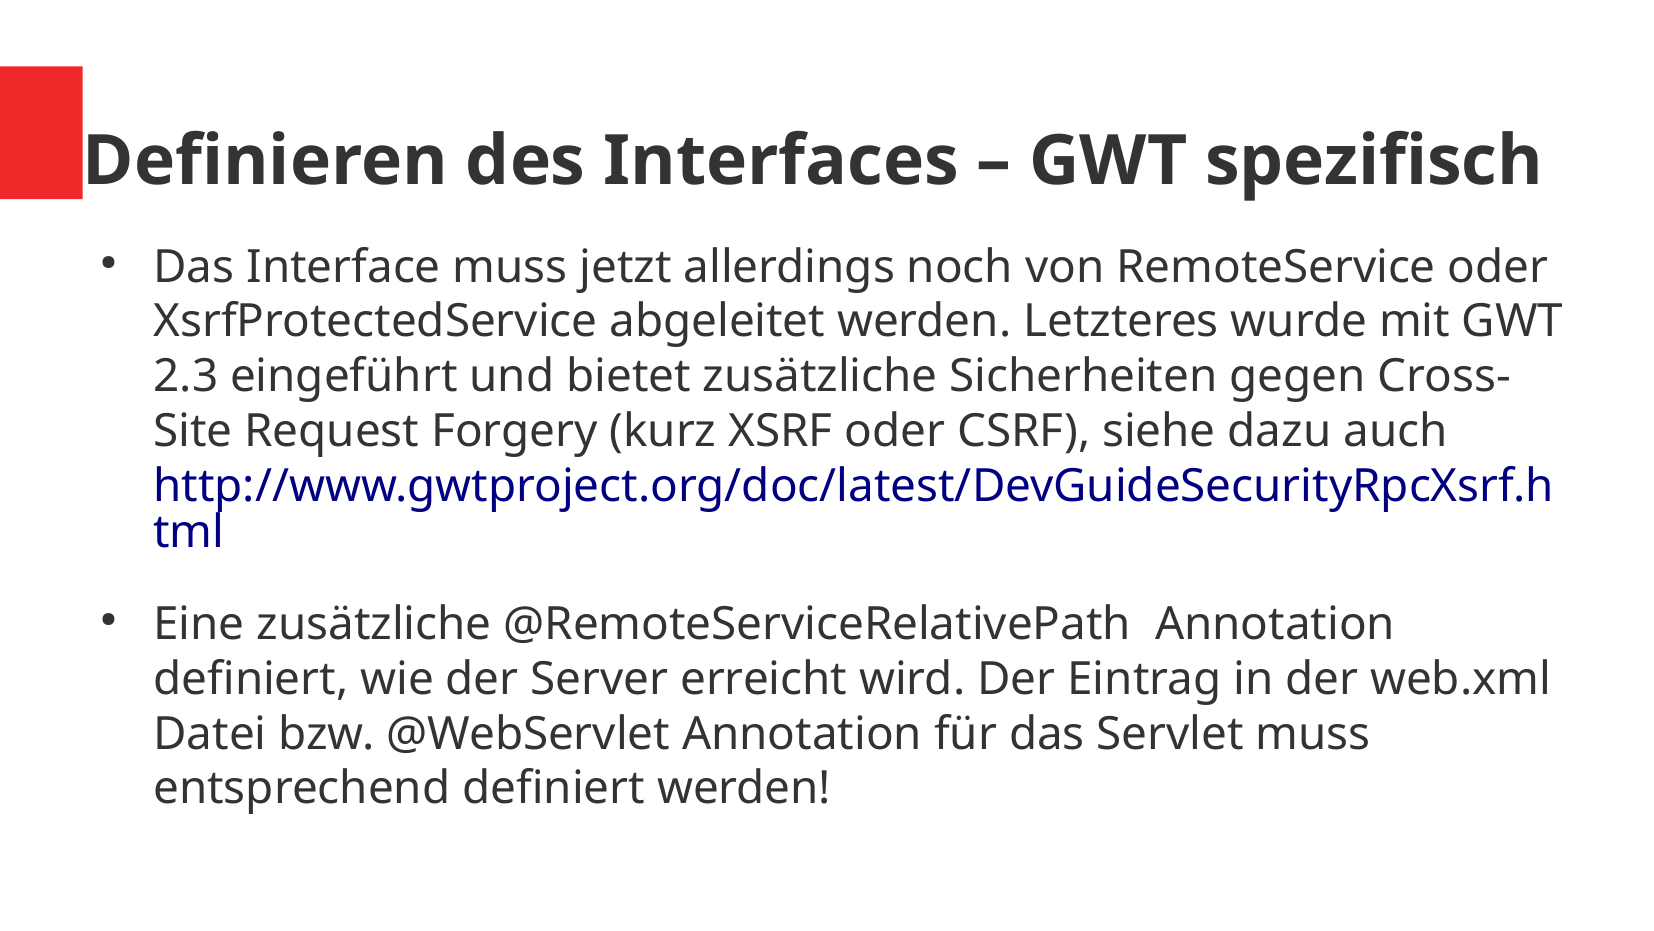

# Definieren des Interfaces – GWT spezifisch
Das Interface muss jetzt allerdings noch von RemoteService oder XsrfProtectedService abgeleitet werden. Letzteres wurde mit GWT 2.3 eingeführt und bietet zusätzliche Sicherheiten gegen Cross-Site Request Forgery (kurz XSRF oder CSRF), siehe dazu auch http://www.gwtproject.org/doc/latest/DevGuideSecurityRpcXsrf.html
Eine zusätzliche @RemoteServiceRelativePath Annotation definiert, wie der Server erreicht wird. Der Eintrag in der web.xml Datei bzw. @WebServlet Annotation für das Servlet muss entsprechend definiert werden!